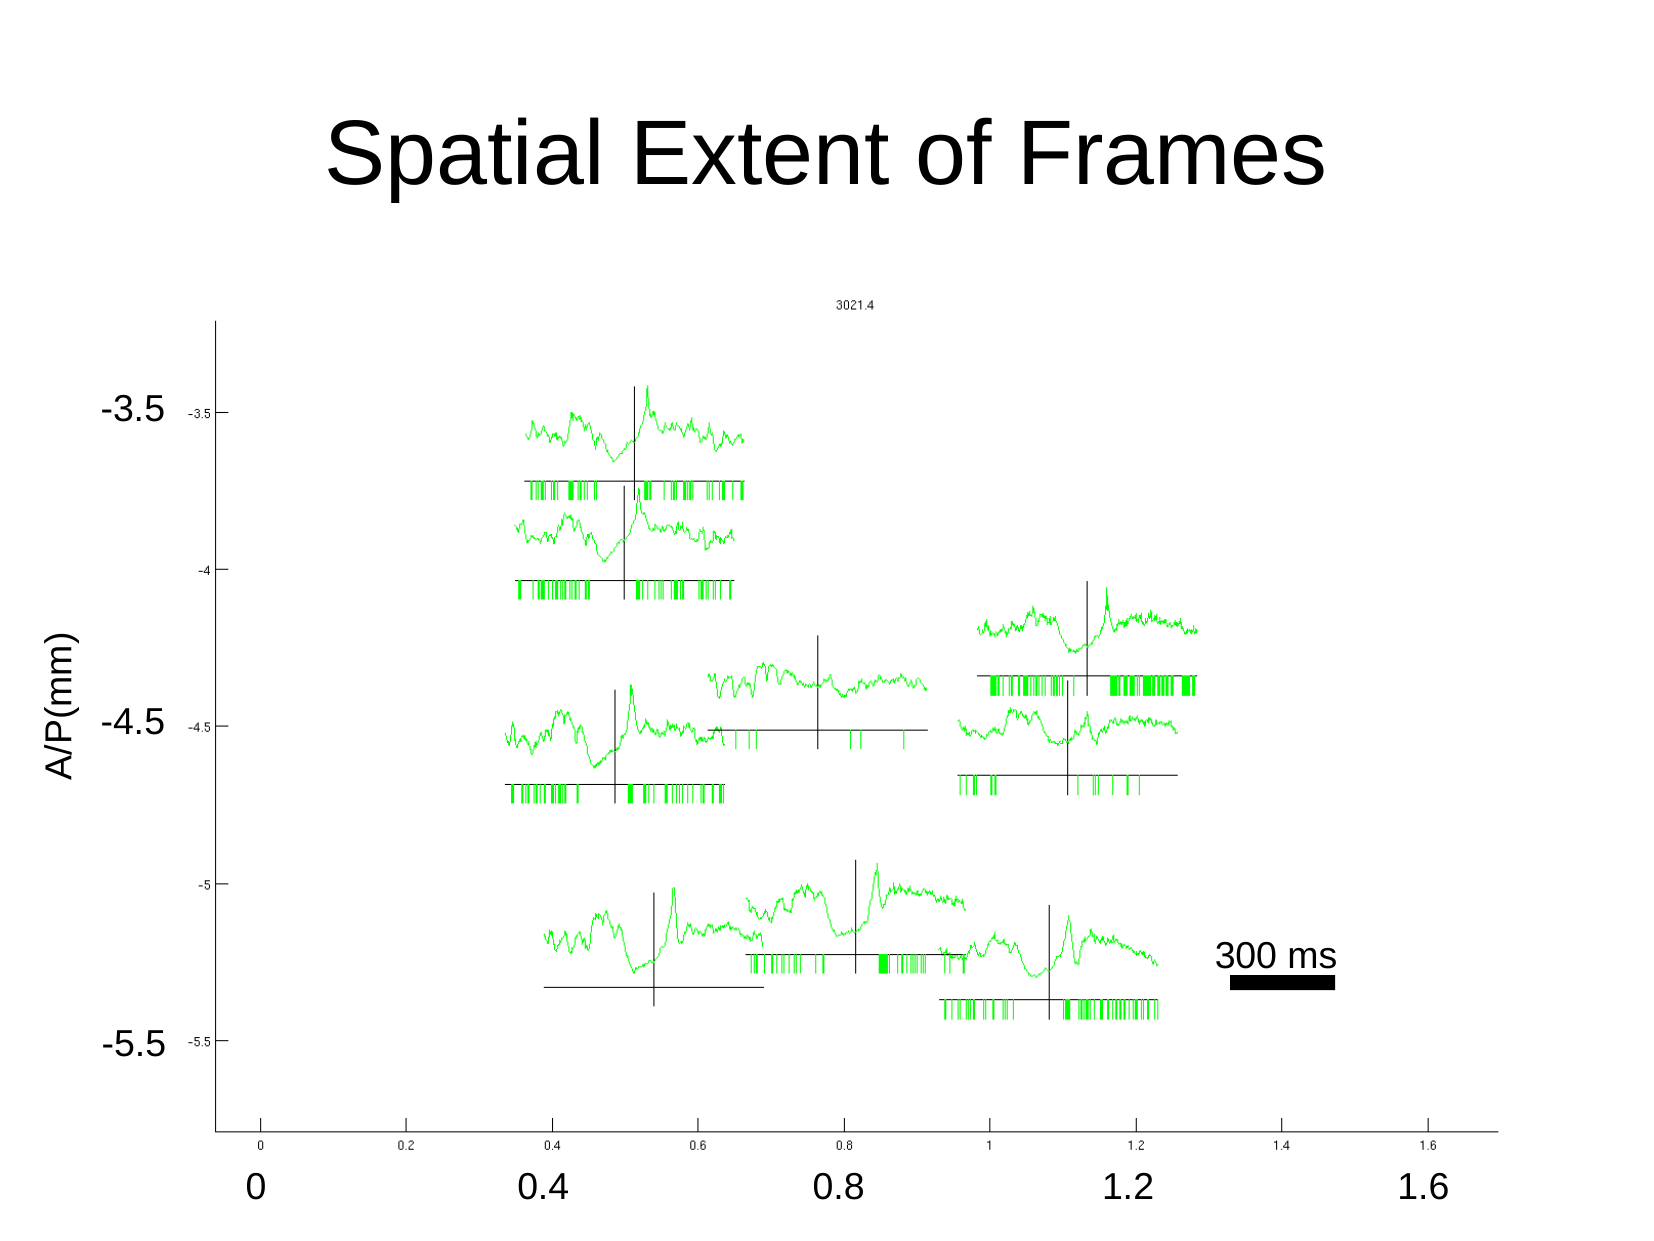

# Spatial Extent of Frames
-3.5
A/P(mm)
-4.5
300 ms
-5.5
0
0.4
0.8
1.2
1.6